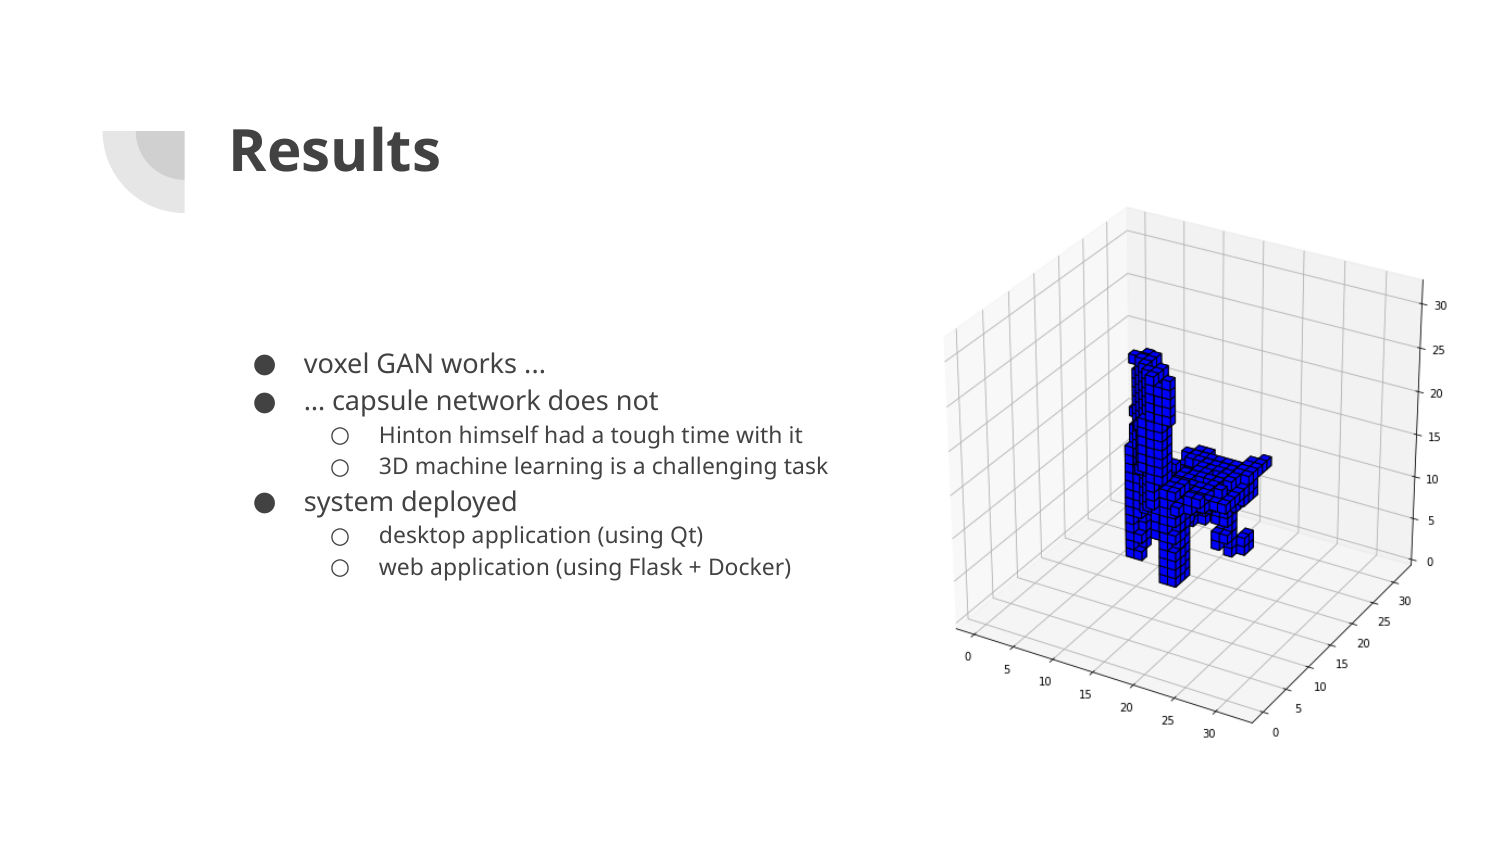

# Results
voxel GAN works ...
… capsule network does not
Hinton himself had a tough time with it
3D machine learning is a challenging task
system deployed
desktop application (using Qt)
web application (using Flask + Docker)